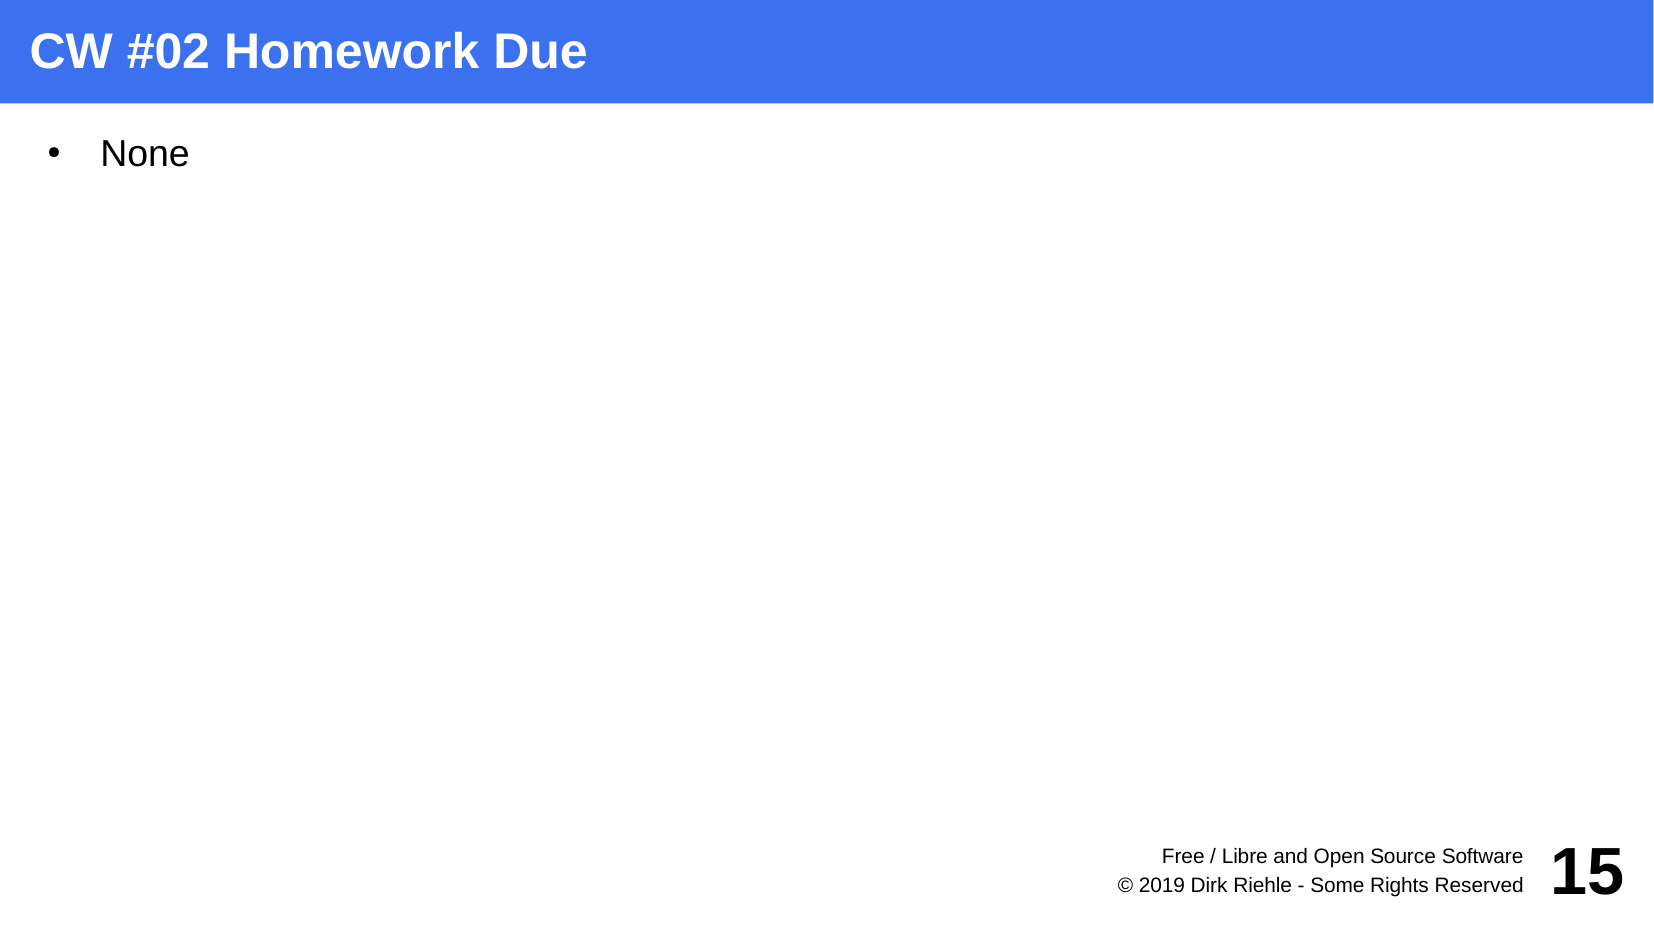

# CW #02 Homework Due
None
Free / Libre and Open Source Software
15
© 2019 Dirk Riehle - Some Rights Reserved